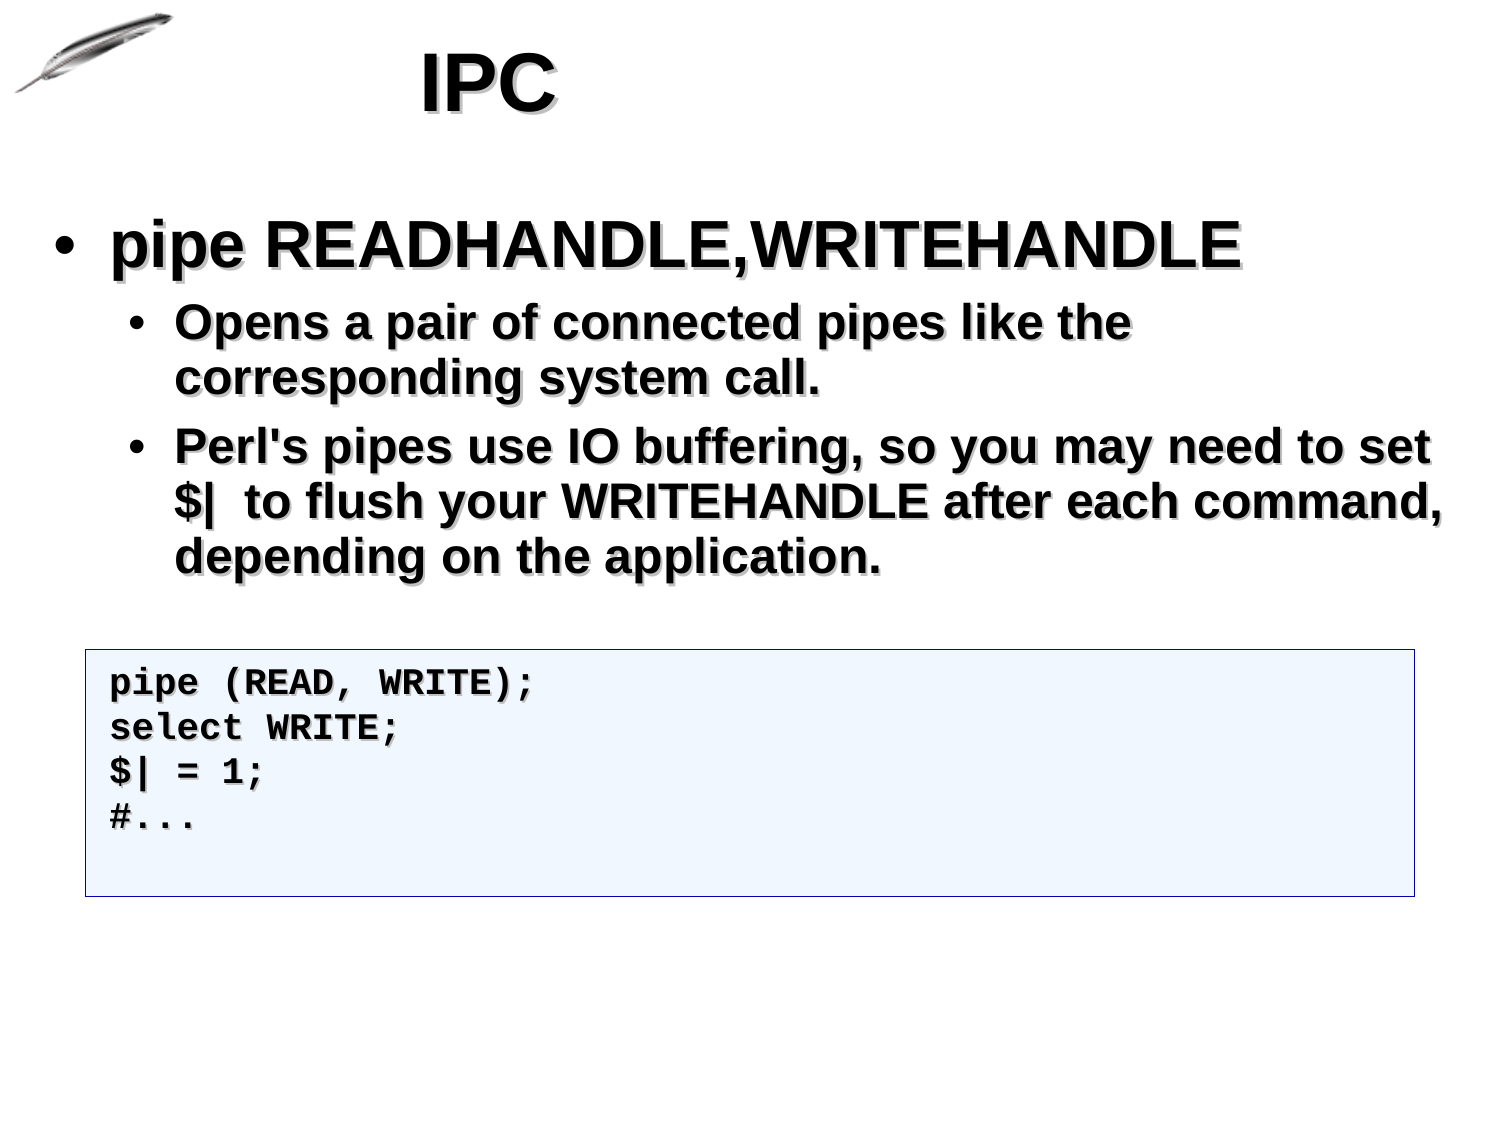

# IPC
pipe READHANDLE,WRITEHANDLE
Opens a pair of connected pipes like the corresponding system call.
Perl's pipes use IO buffering, so you may need to set $| to flush your WRITEHANDLE after each command, depending on the application.
pipe (READ, WRITE);
select WRITE;
$| = 1;
#...